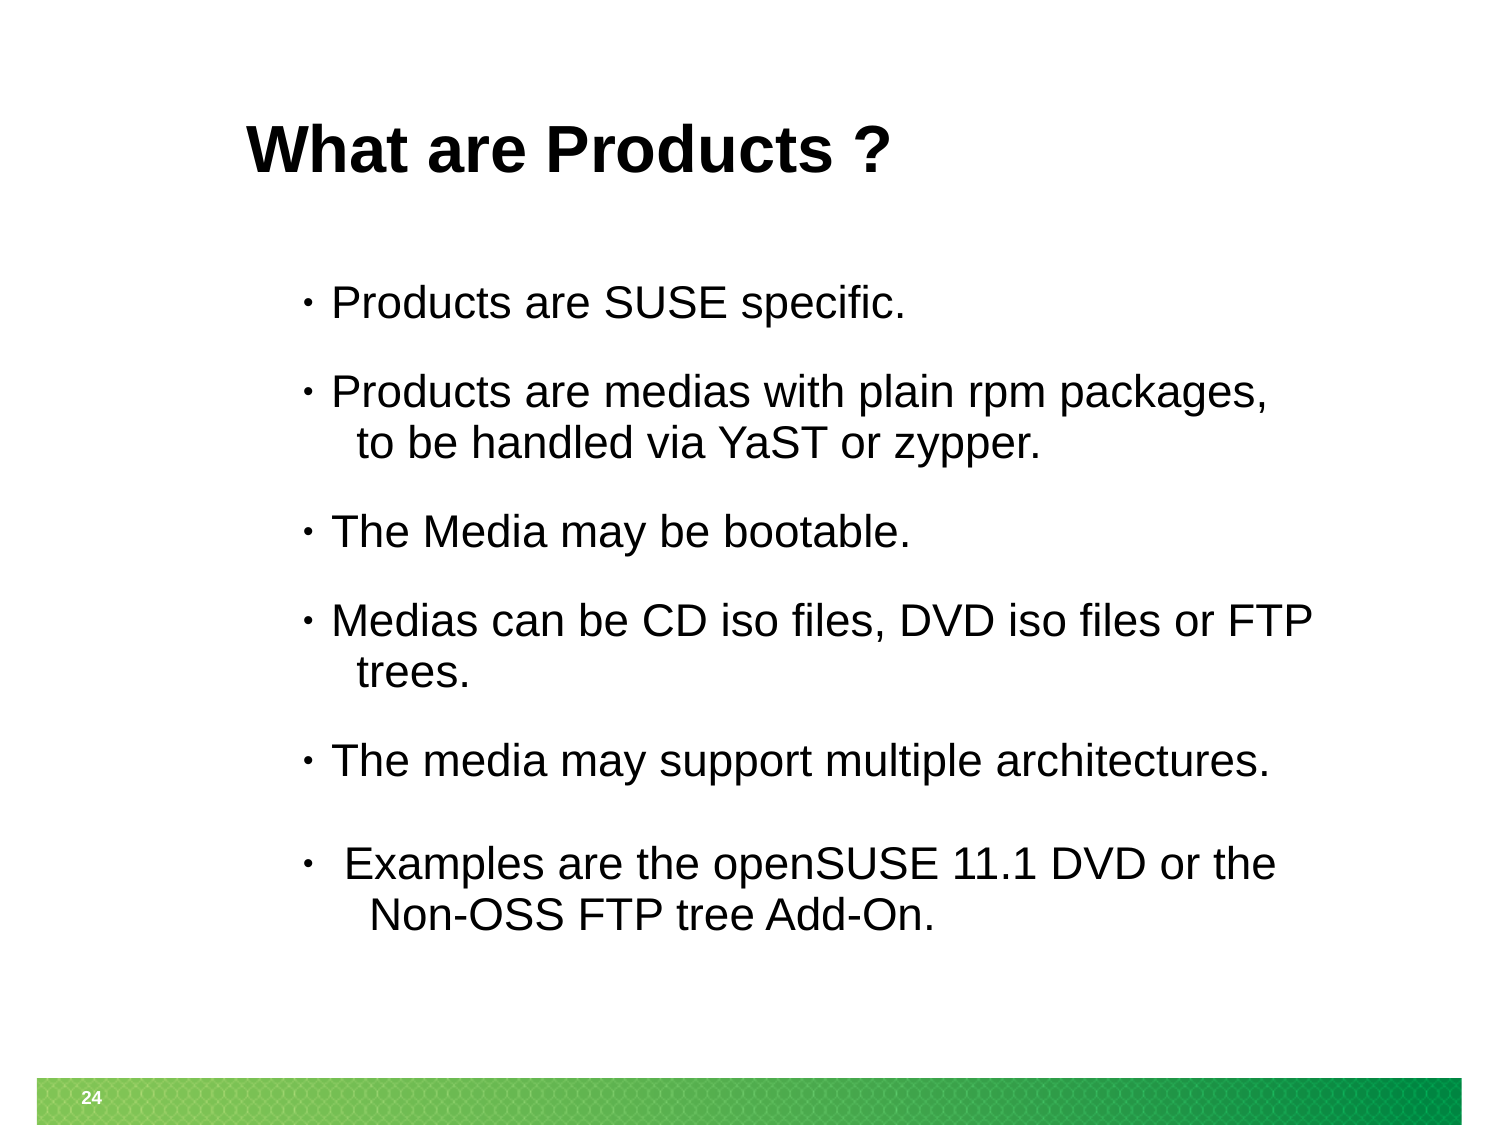

# What are Products ?
Products are SUSE specific.
Products are medias with plain rpm packages,
 to be handled via YaST or zypper.
The Media may be bootable.
Medias can be CD iso files, DVD iso files or FTP
 trees.
The media may support multiple architectures.
 Examples are the openSUSE 11.1 DVD or the
 Non-OSS FTP tree Add-On.